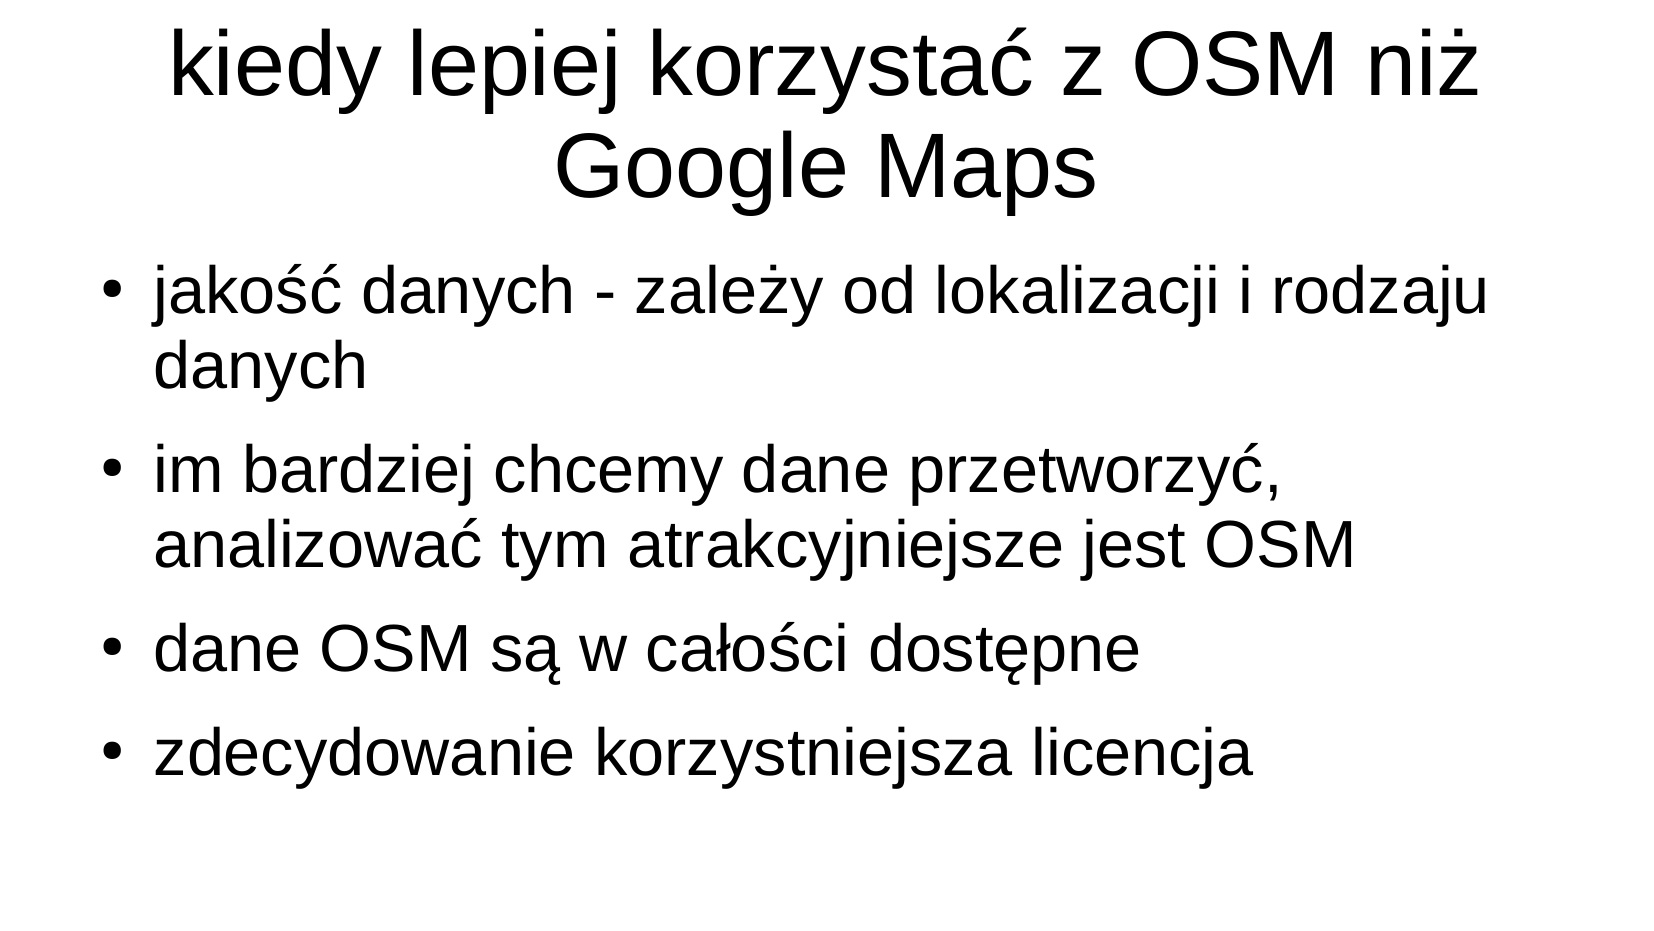

# kiedy lepiej korzystać z OSM niż Google Maps
jakość danych - zależy od lokalizacji i rodzaju danych
im bardziej chcemy dane przetworzyć, analizować tym atrakcyjniejsze jest OSM
dane OSM są w całości dostępne
zdecydowanie korzystniejsza licencja